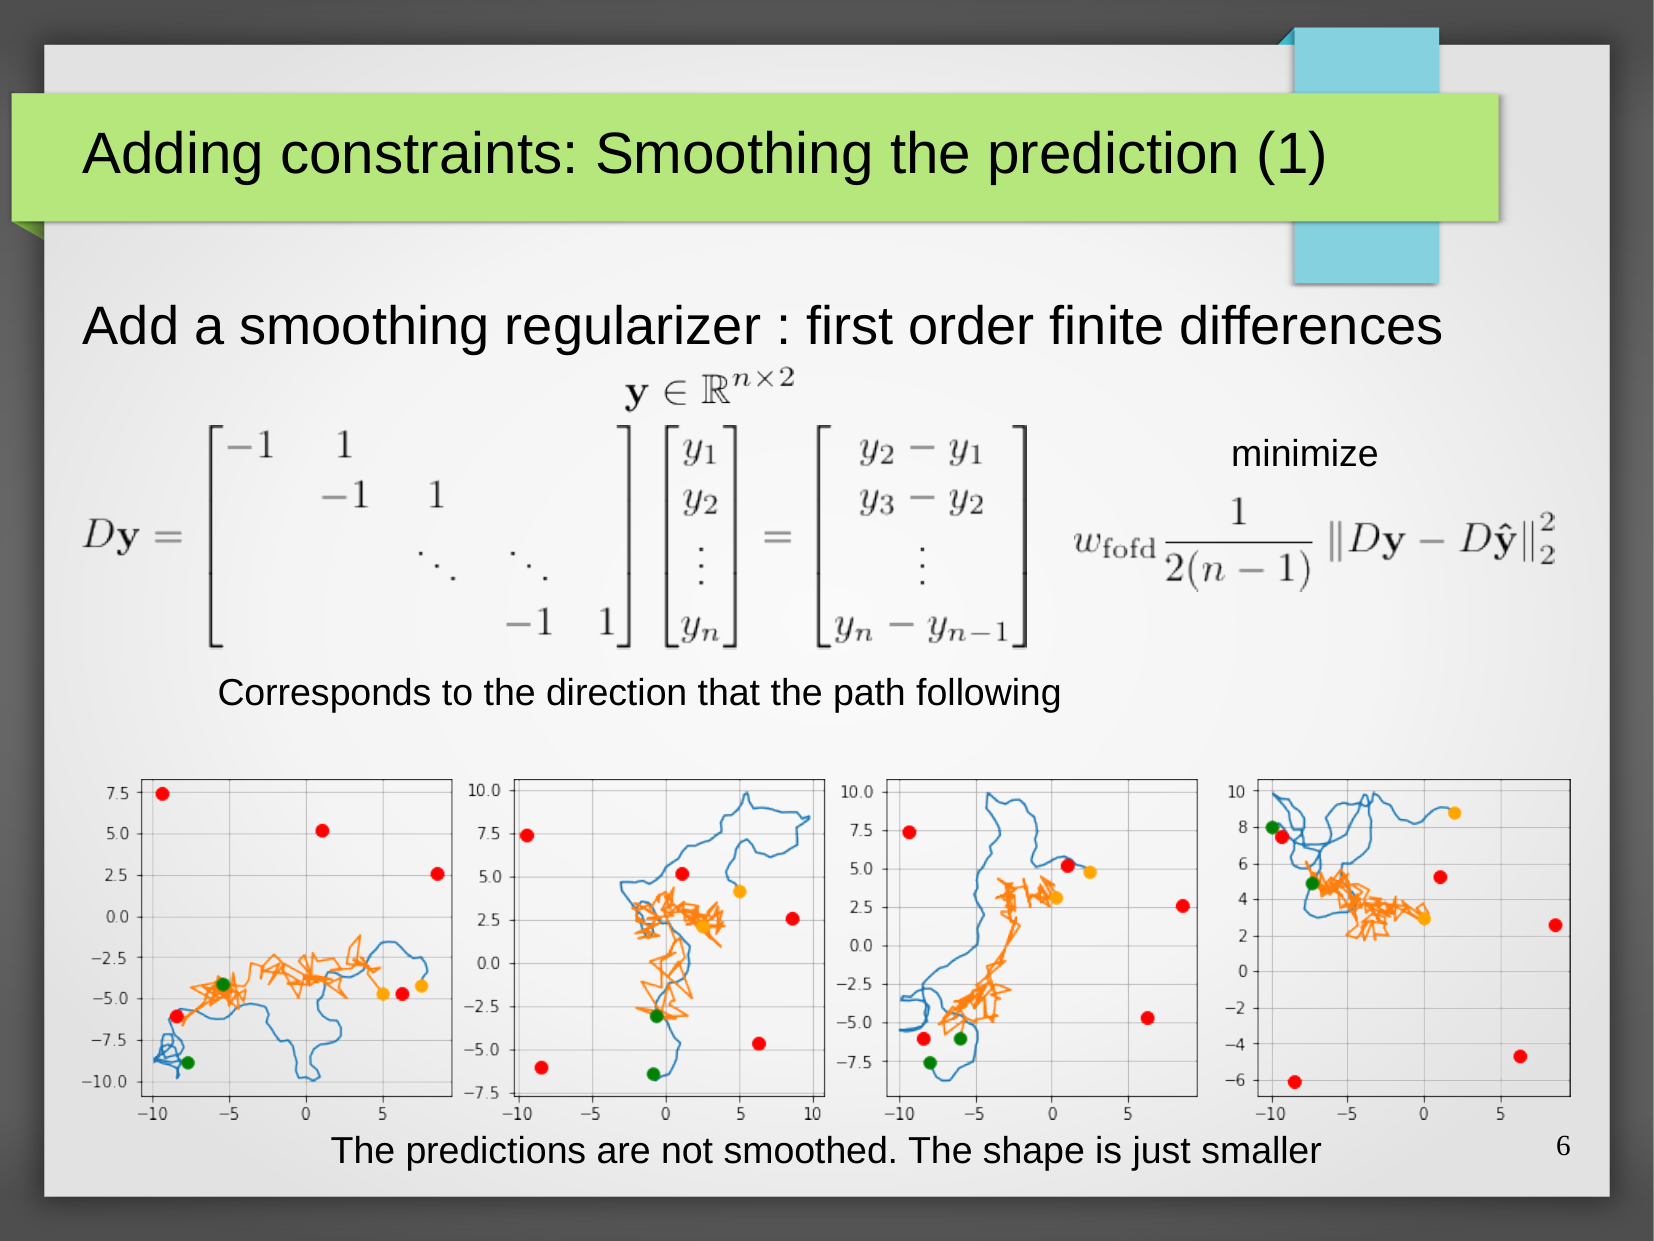

# Adding constraints: Smoothing the prediction (1)
Add a smoothing regularizer : first order finite differences
minimize
Corresponds to the direction that the path following
The predictions are not smoothed. The shape is just smaller
6